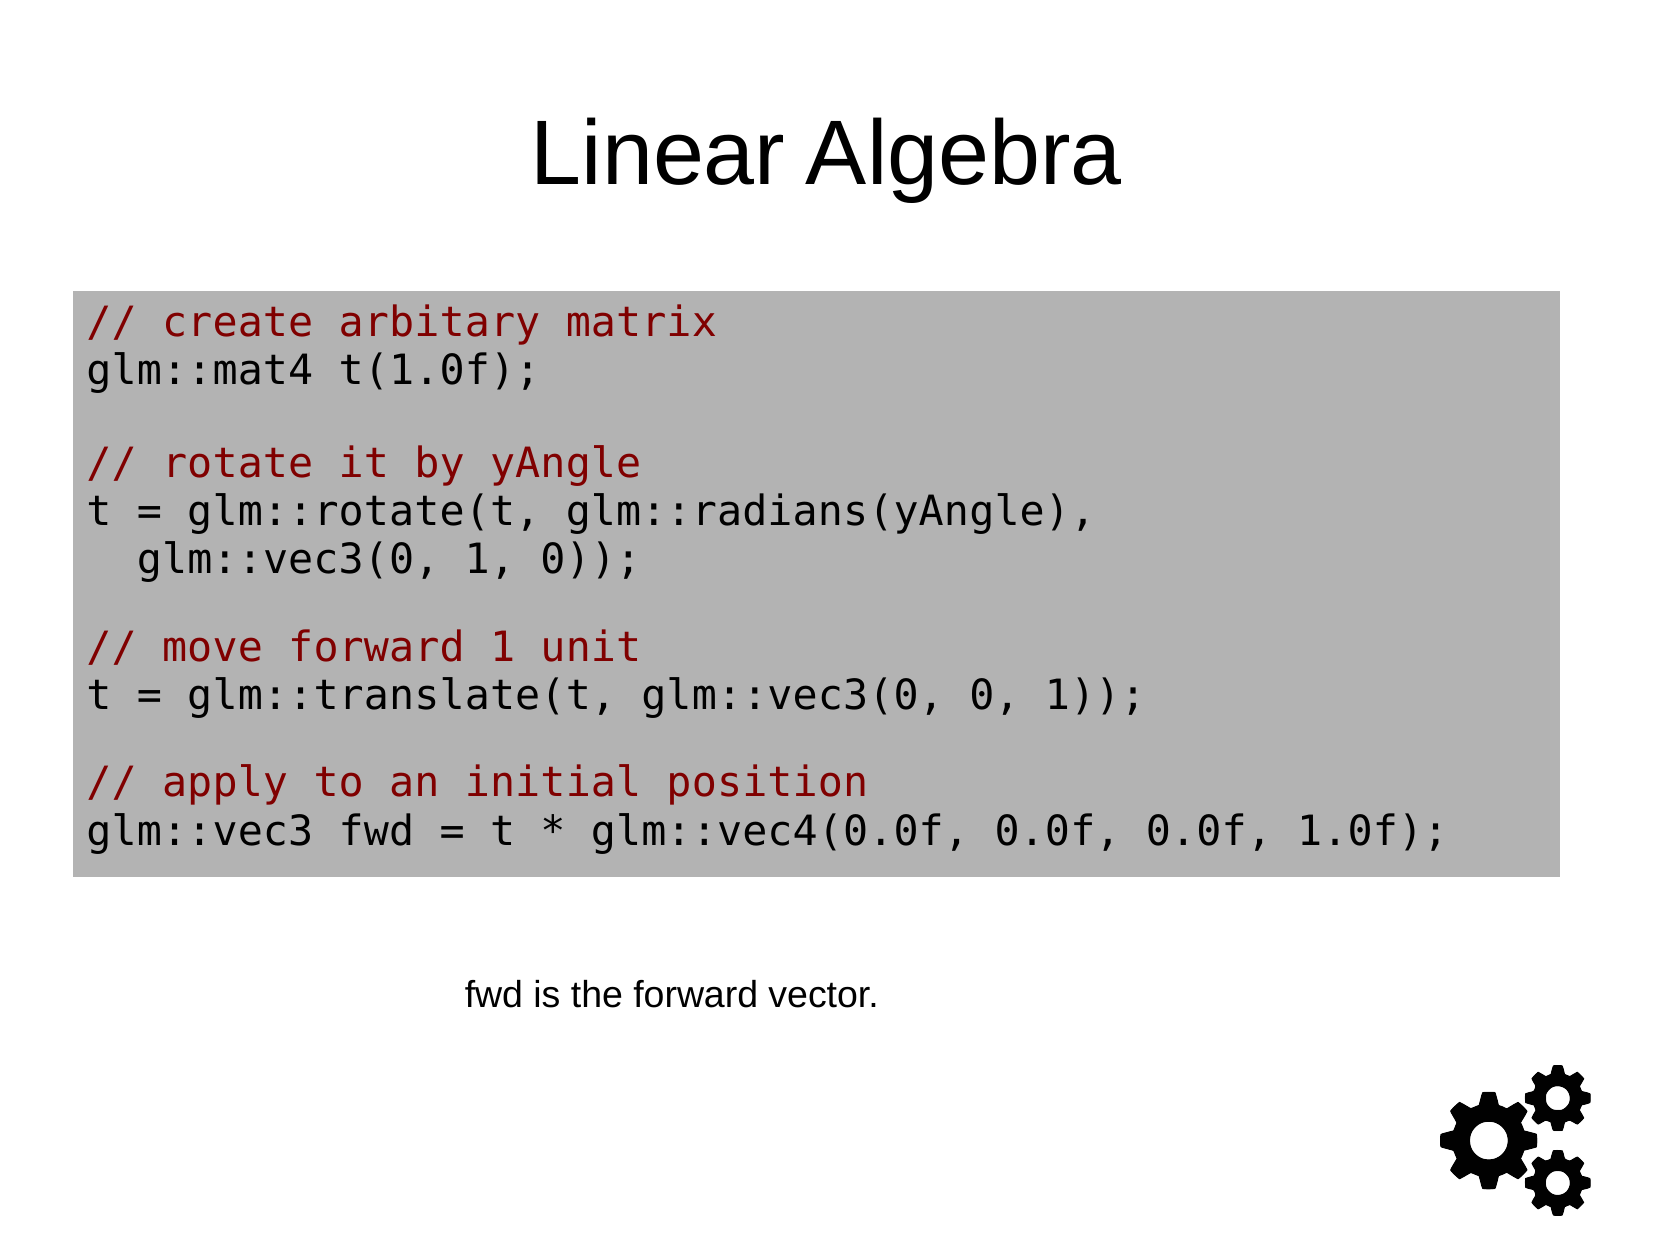

# Linear Algebra
| // create arbitary matrix glm::mat4 t(1.0f); // rotate it by yAngle t = glm::rotate(t, glm::radians(yAngle), glm::vec3(0, 1, 0)); // move forward 1 unit t = glm::translate(t, glm::vec3(0, 0, 1)); // apply to an initial position glm::vec3 fwd = t \* glm::vec4(0.0f, 0.0f, 0.0f, 1.0f); |
| --- |
fwd is the forward vector.